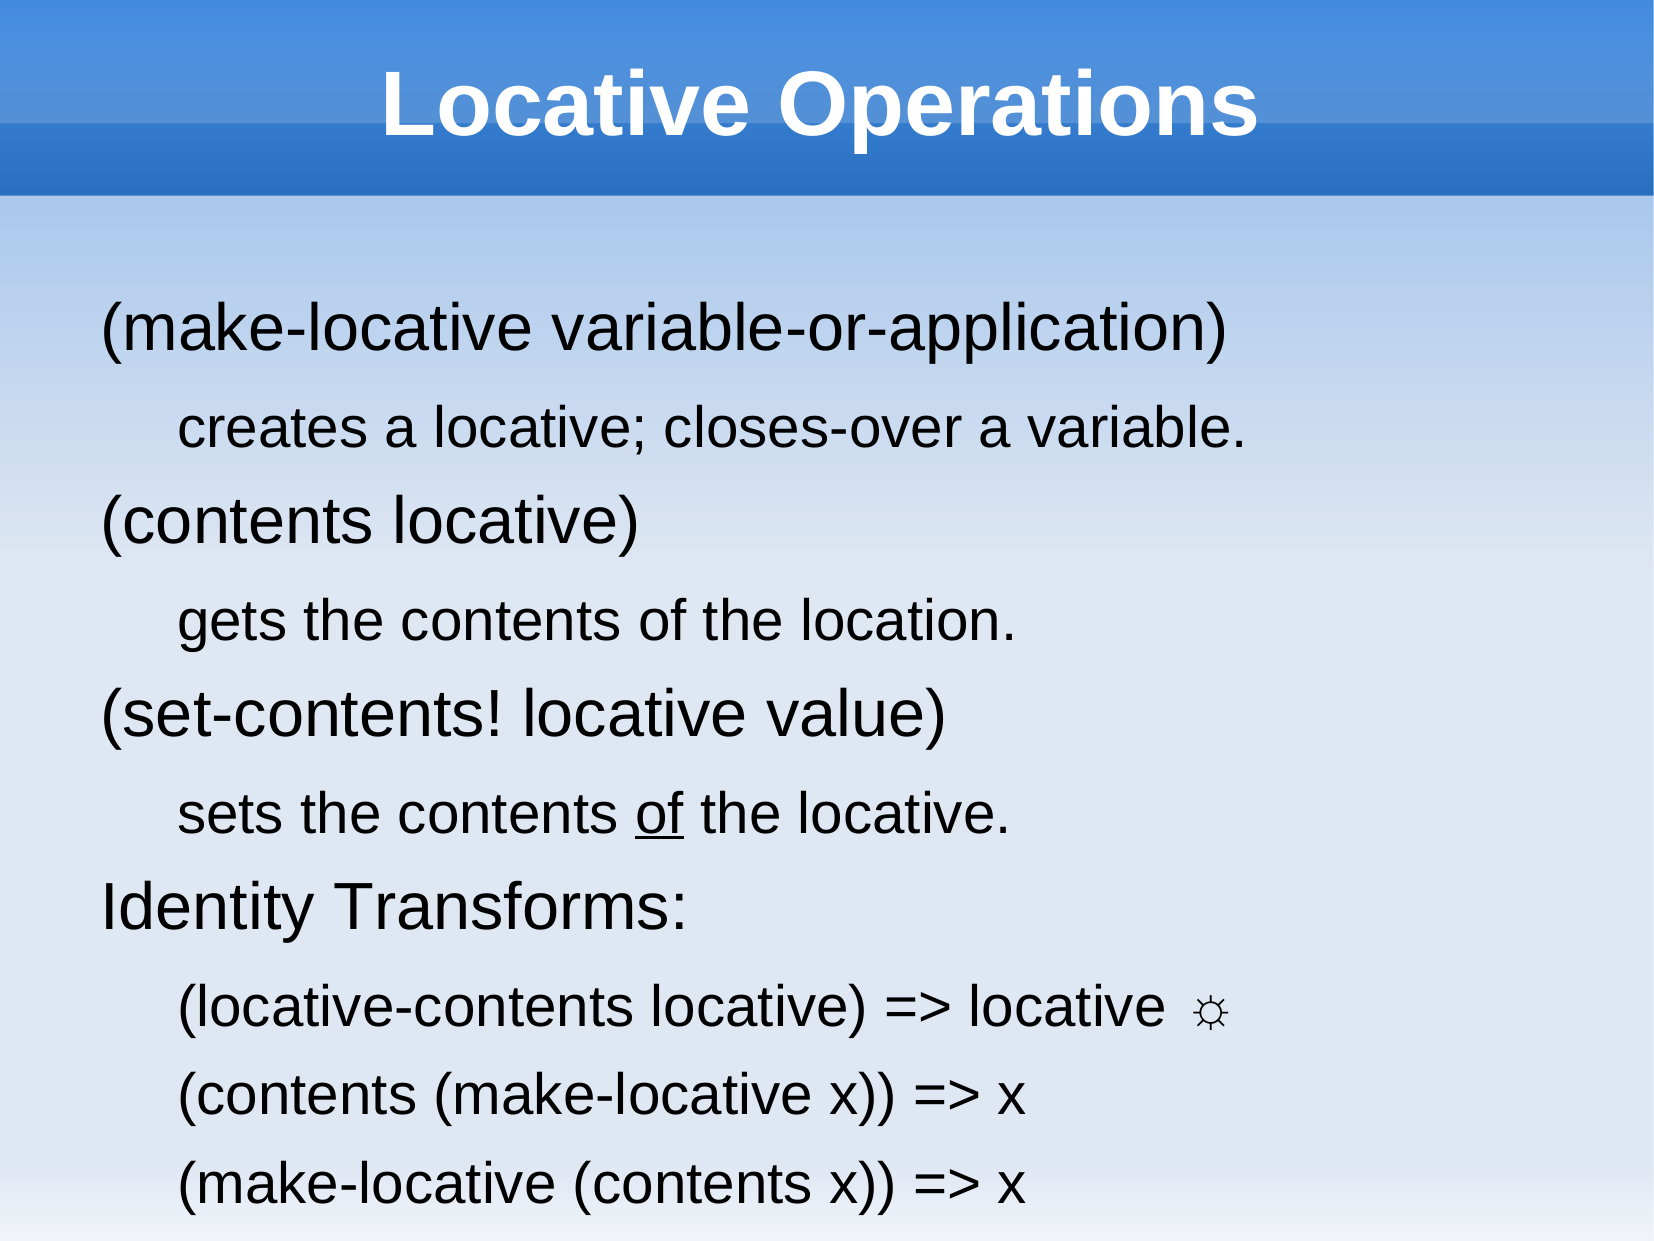

# Locative Operations
(make-locative variable-or-application)
creates a locative; closes-over a variable.
(contents locative)
gets the contents of the location.
(set-contents! locative value)
sets the contents of the locative.
Identity Transforms:
(locative-contents locative) => locative ☼
(contents (make-locative x)) => x
(make-locative (contents x)) => x